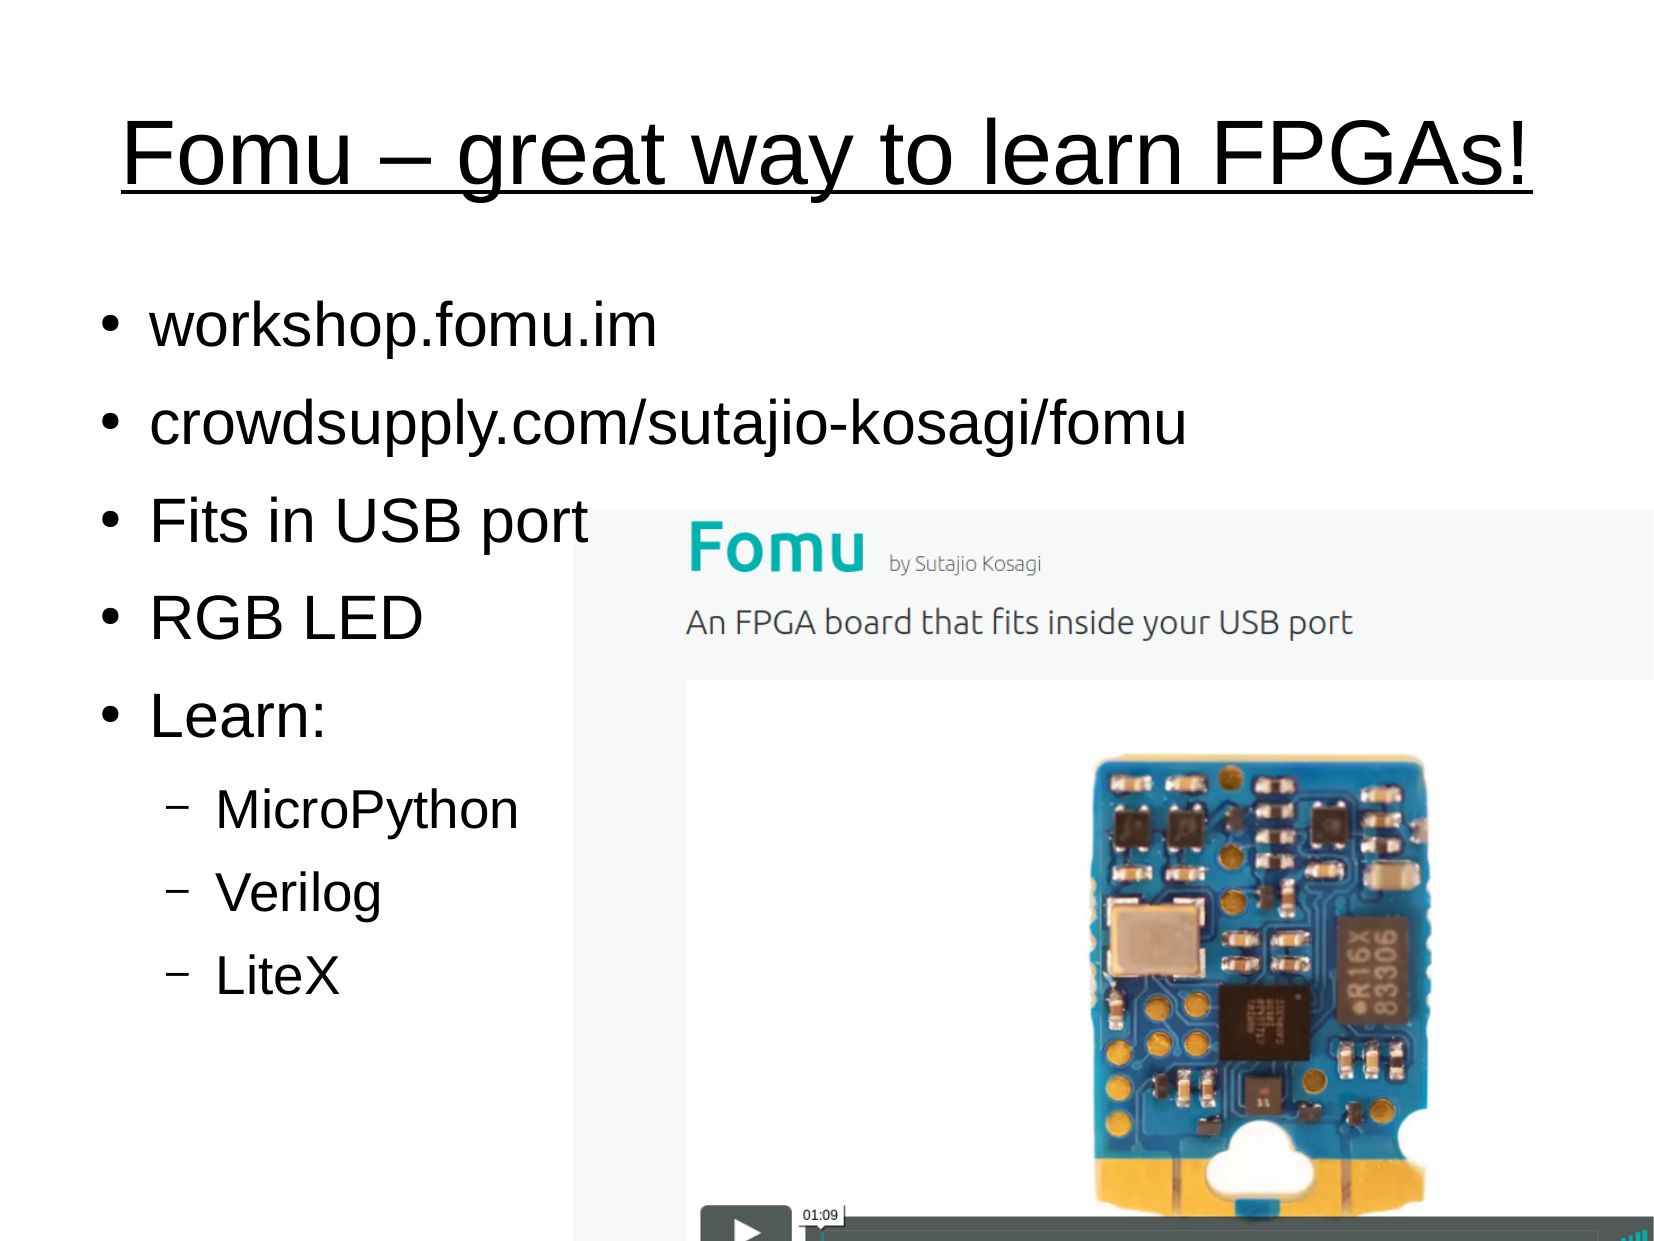

# Fomu – great way to learn FPGAs!
workshop.fomu.im
crowdsupply.com/sutajio-kosagi/fomu
Fits in USB port
RGB LED
Learn:
MicroPython
Verilog
LiteX